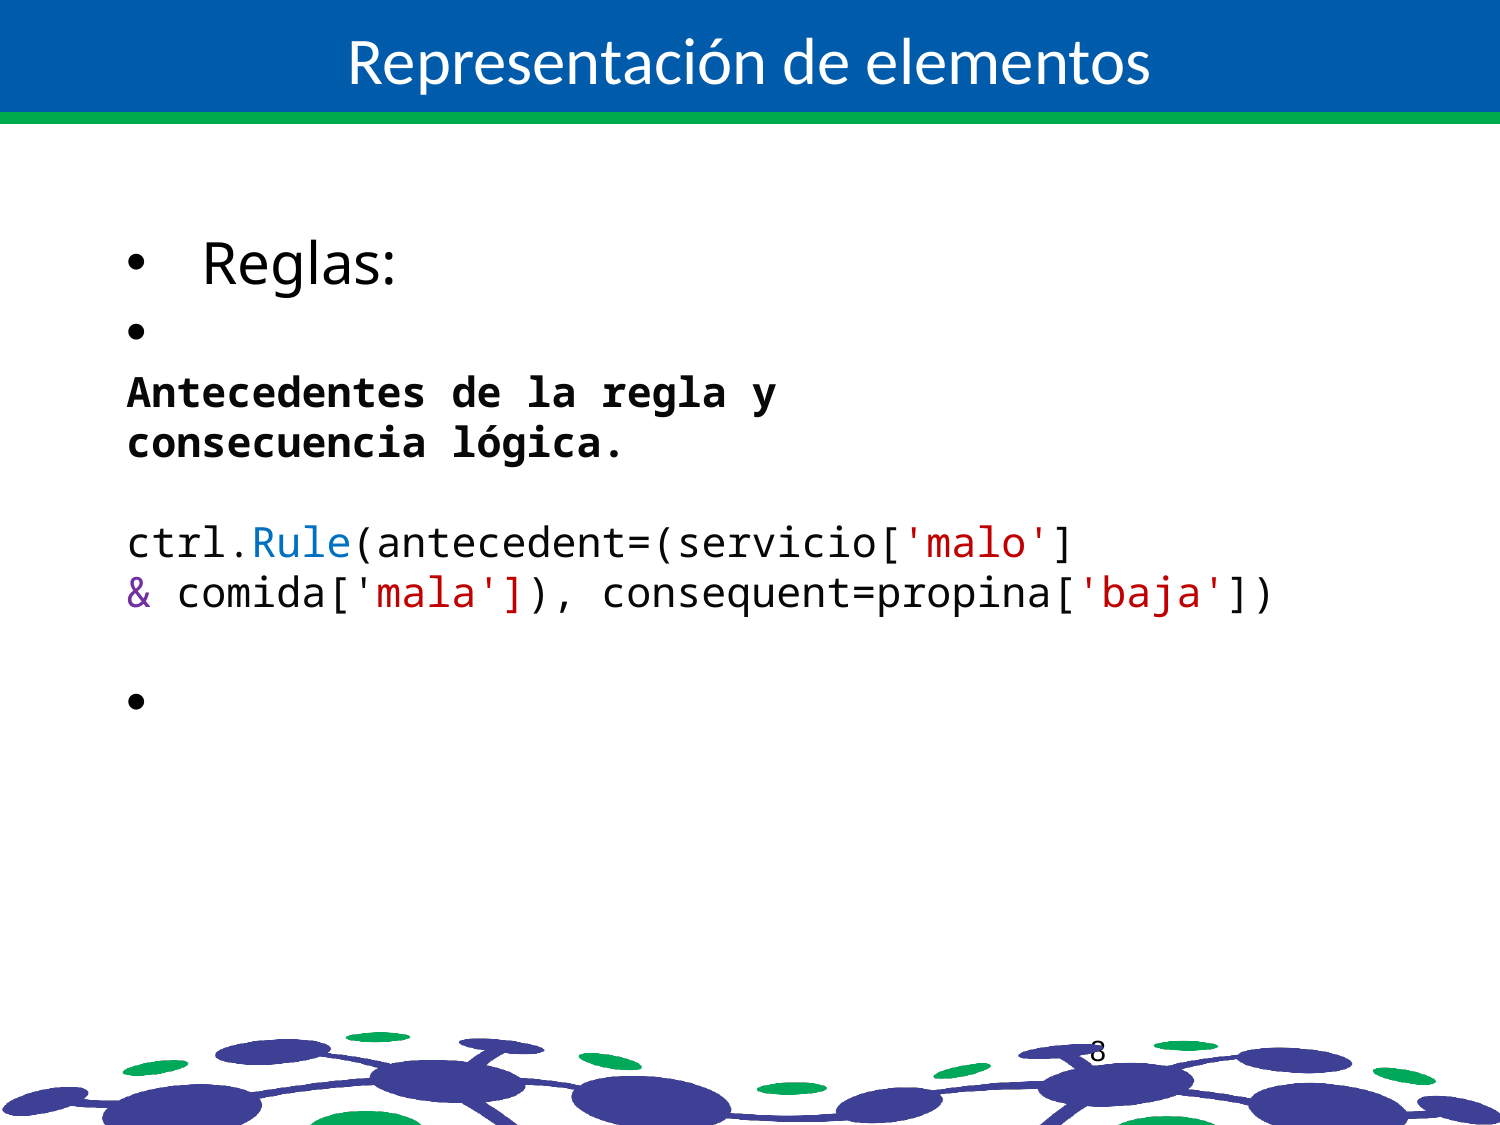

Representación de elementos
Reglas:
Antecedentes de la regla y
consecuencia lógica.
ctrl.Rule(antecedent=(servicio['malo']
& comida['mala']), consequent=propina['baja'])